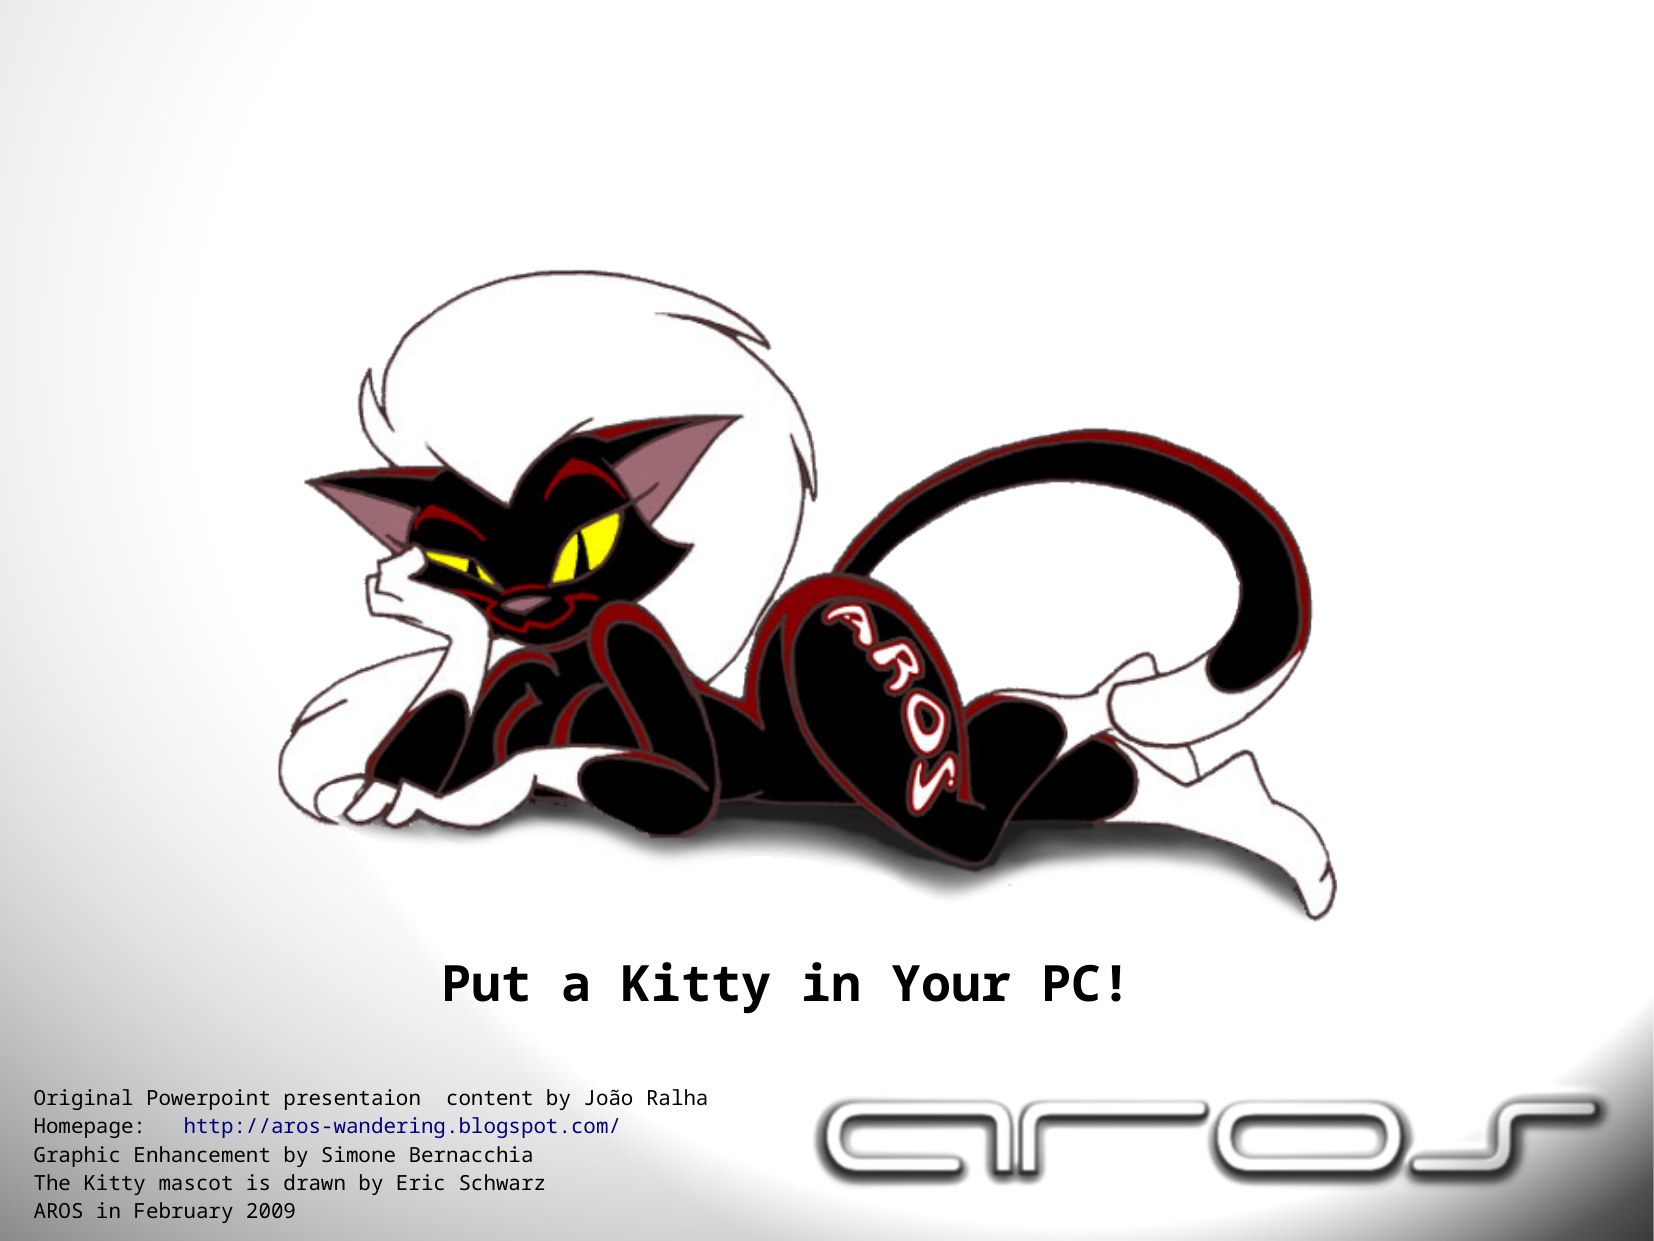

Put a Kitty in Your PC!
Original Powerpoint presentaion content by João Ralha
Homepage: 	http://aros-wandering.blogspot.com/
Graphic Enhancement by Simone Bernacchia
The Kitty mascot is drawn by Eric Schwarz
AROS in February 2009